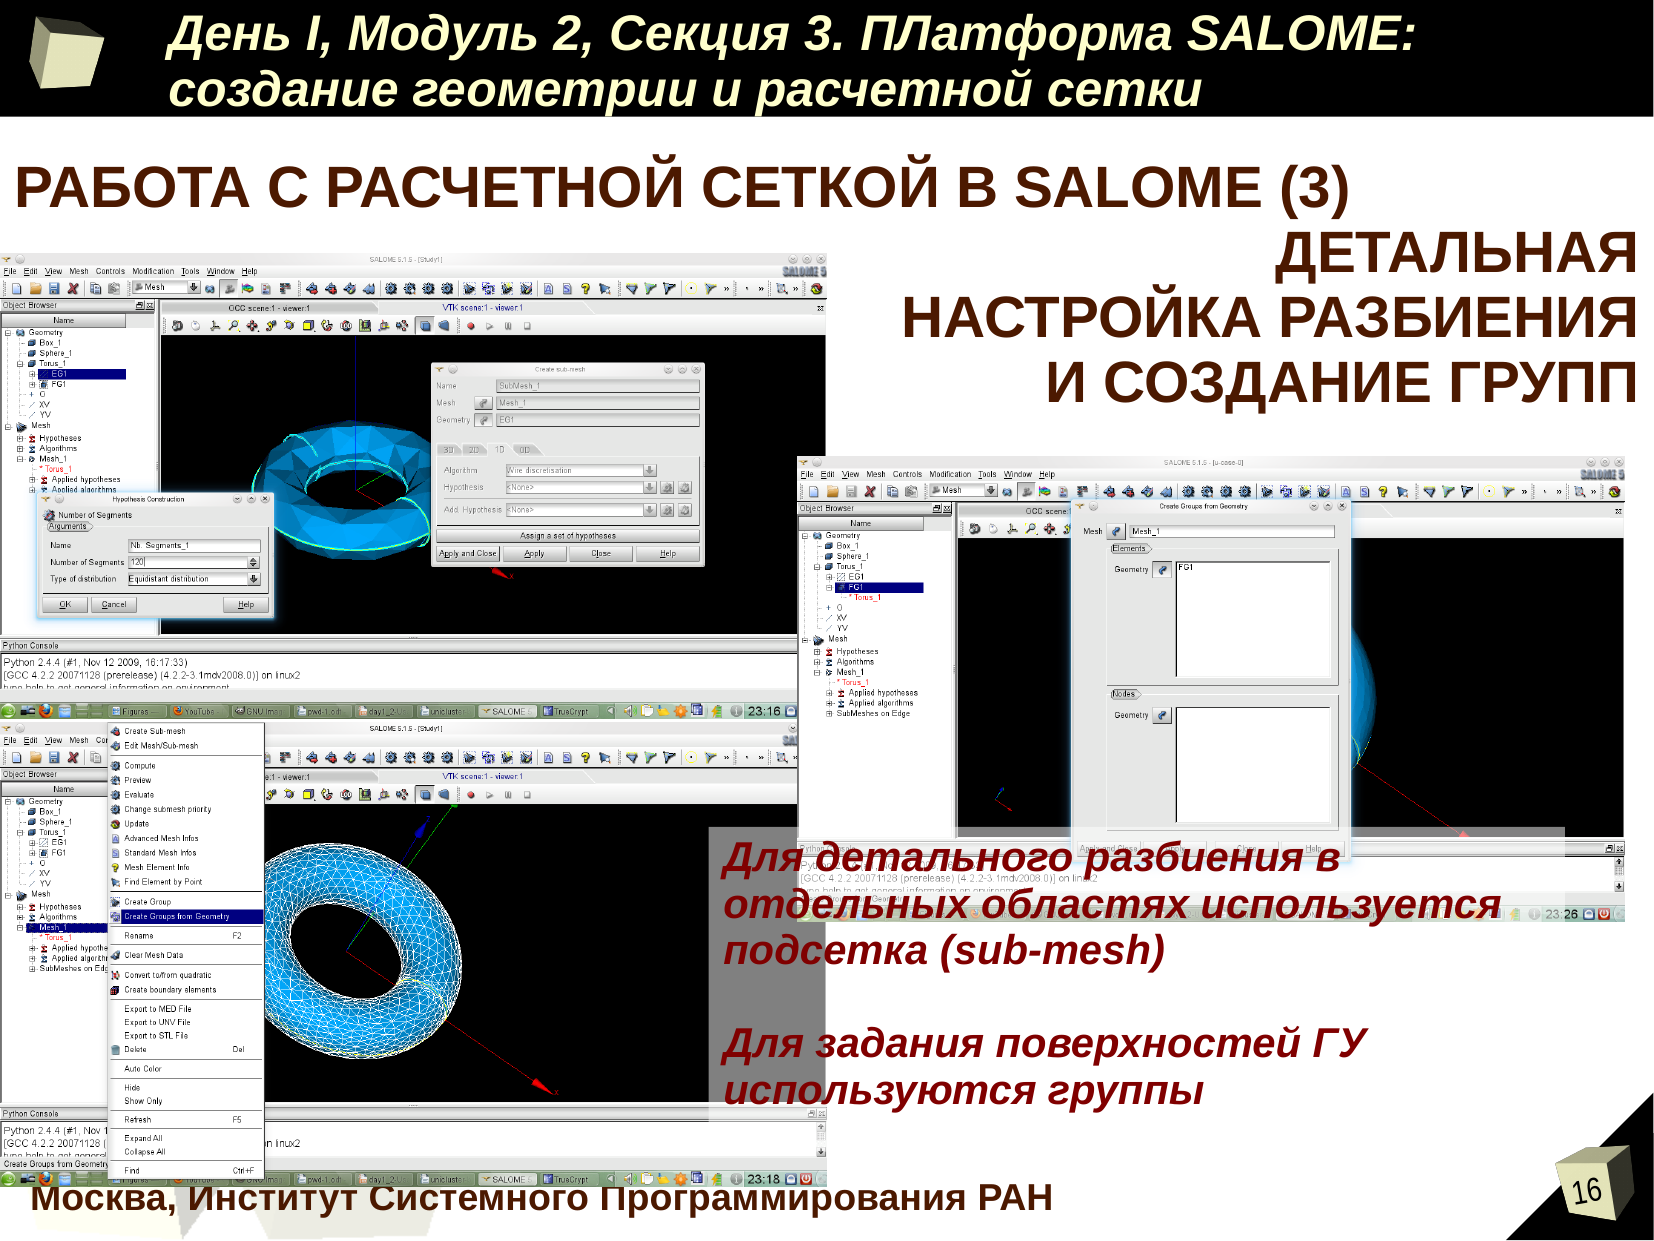

РАБОТА С РАСЧЕТНОЙ СЕТКОЙ В SALOME (3)
ДЕТАЛЬНАЯ
НАСТРОЙКА РАЗБИЕНИЯ
И СОЗДАНИЕ ГРУПП
Для детального разбиения в отдельных областях используется подсетка (sub-mesh)
Для задания поверхностей ГУ используются группы